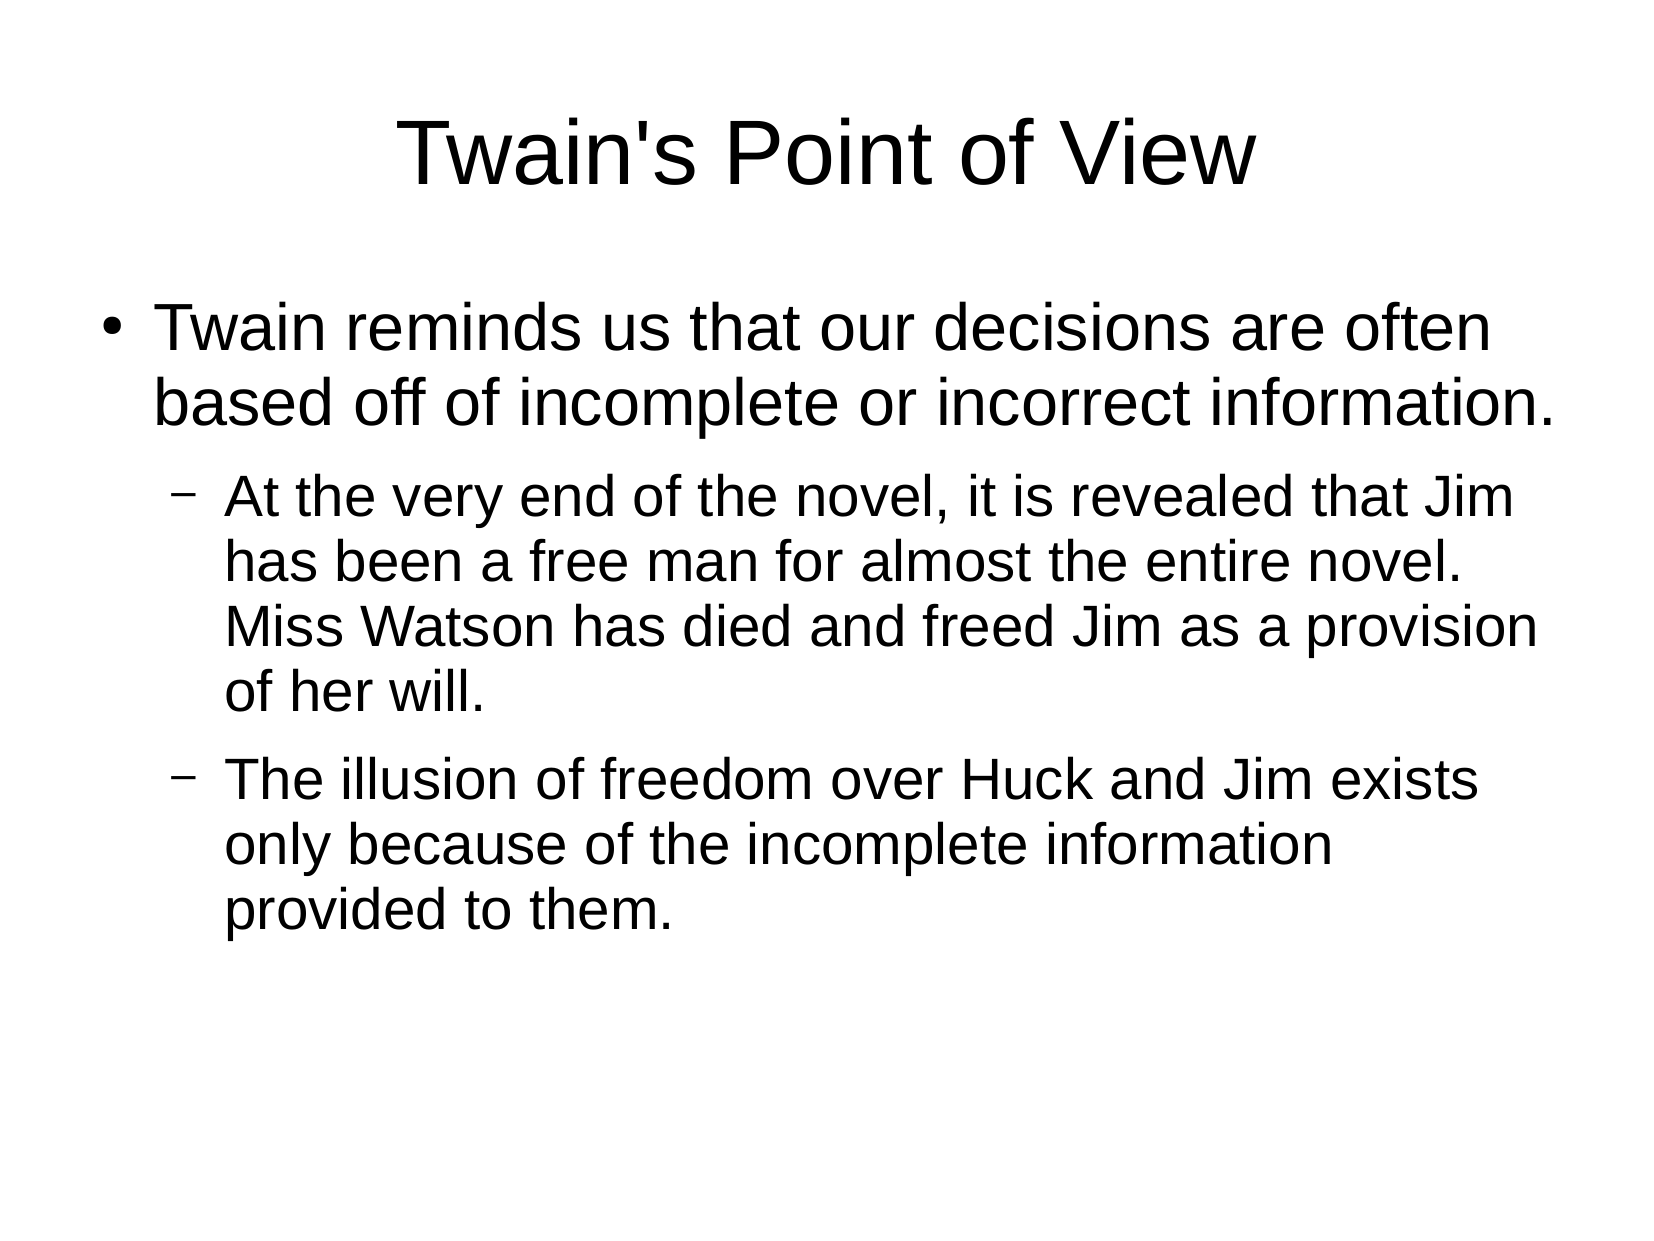

# Twain's Point of View
Twain reminds us that our decisions are often based off of incomplete or incorrect information.
At the very end of the novel, it is revealed that Jim has been a free man for almost the entire novel. Miss Watson has died and freed Jim as a provision of her will.
The illusion of freedom over Huck and Jim exists only because of the incomplete information provided to them.